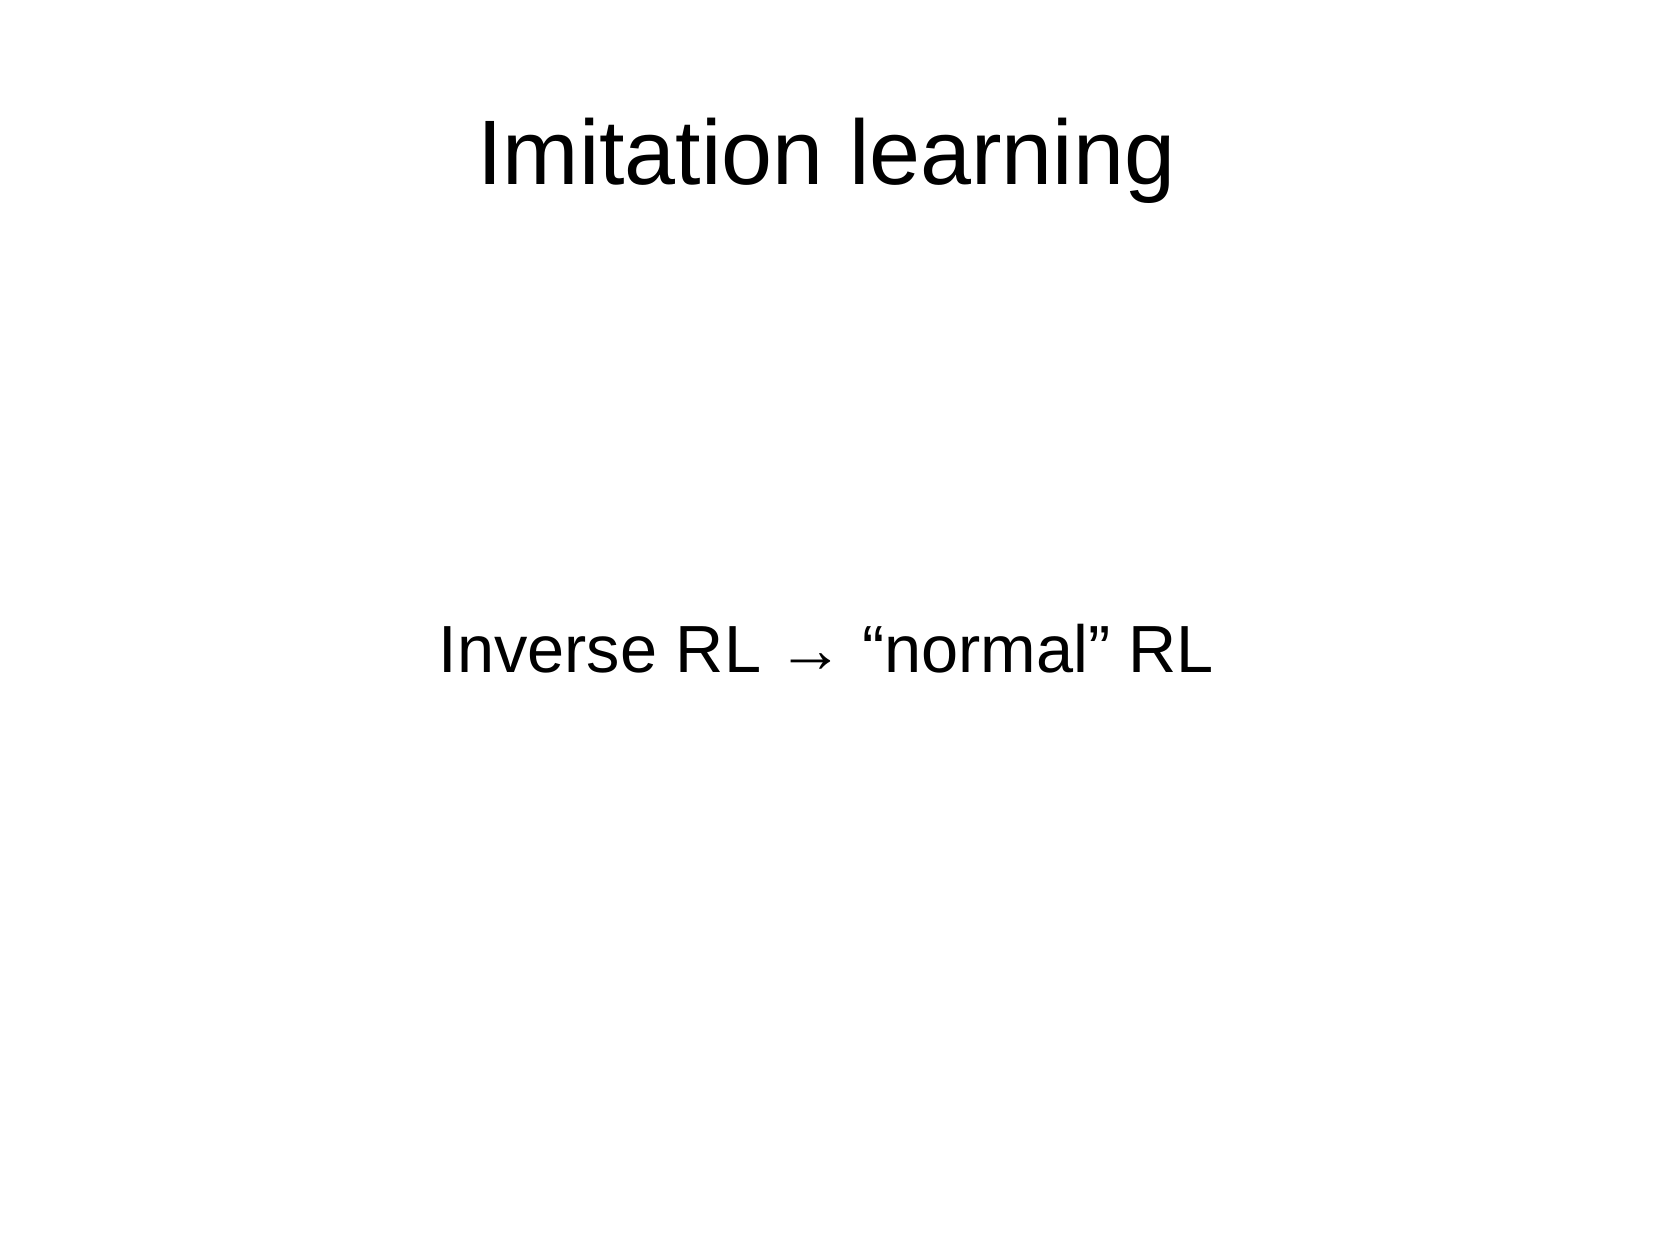

# Imitation learning
Inverse RL → “normal” RL